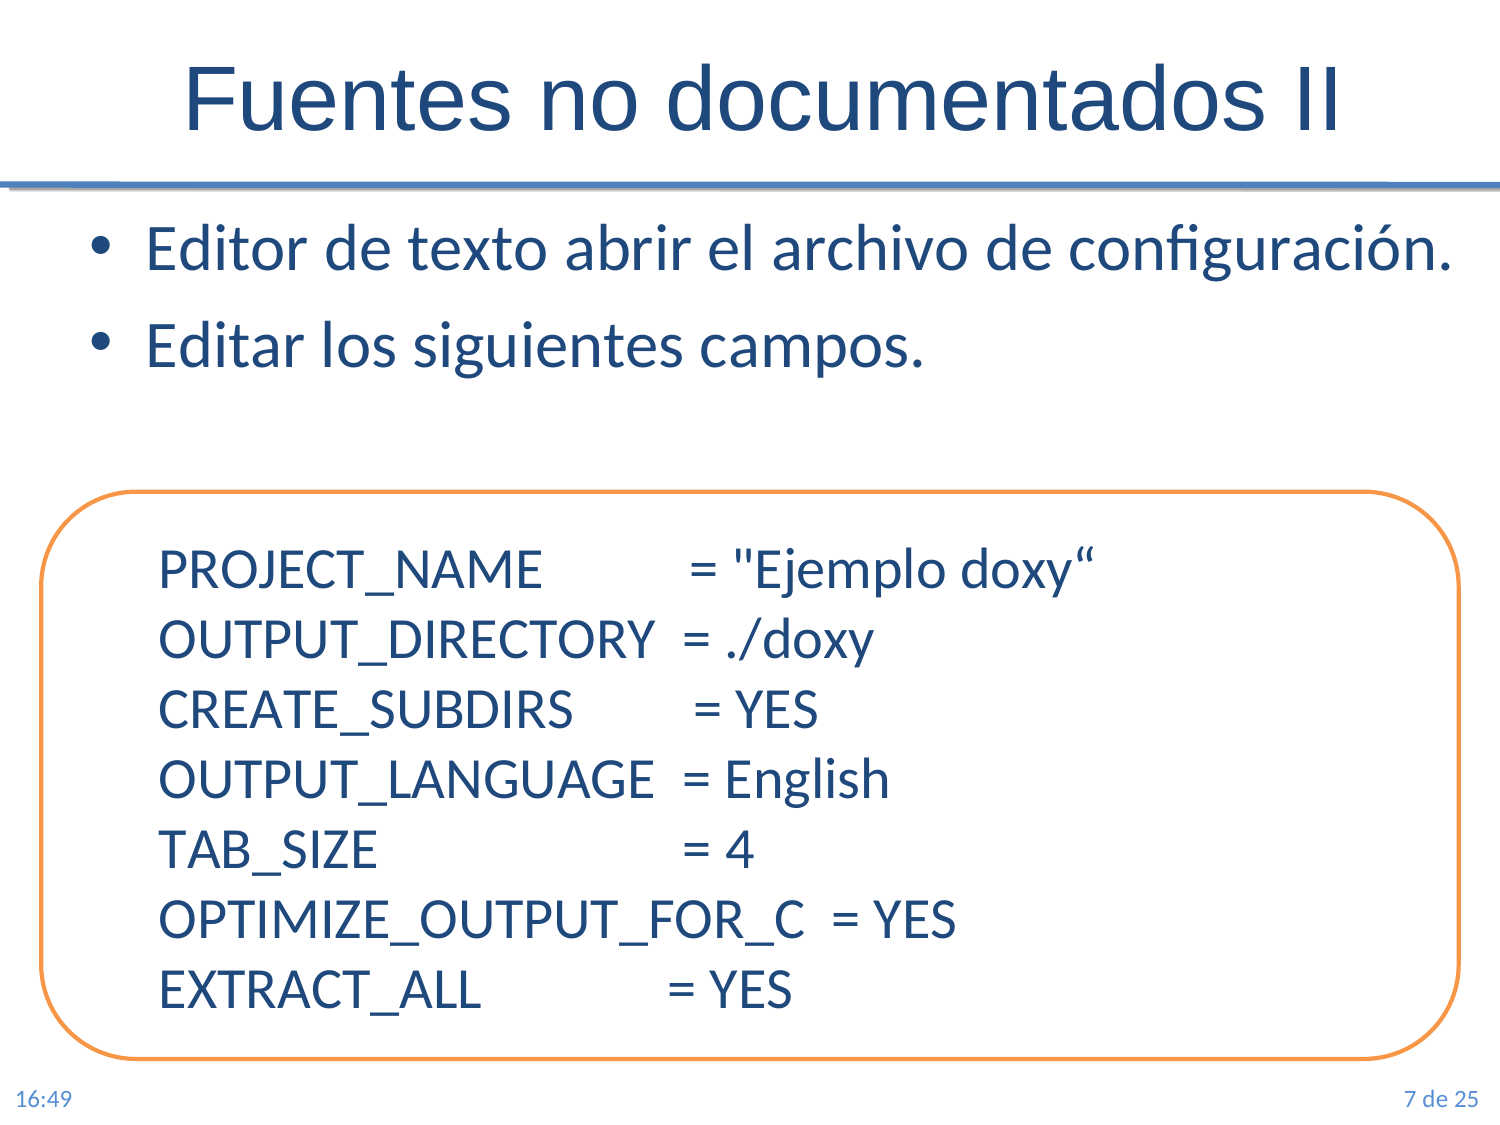

Fuentes no documentados II
Editor de texto abrir el archivo de configuración.
Editar los siguientes campos.
PROJECT_NAME = "Ejemplo doxy“
OUTPUT_DIRECTORY = ./doxy
CREATE_SUBDIRS = YES
OUTPUT_LANGUAGE = English
TAB_SIZE = 4
OPTIMIZE_OUTPUT_FOR_C = YES
EXTRACT_ALL = YES
16:49
 de 25